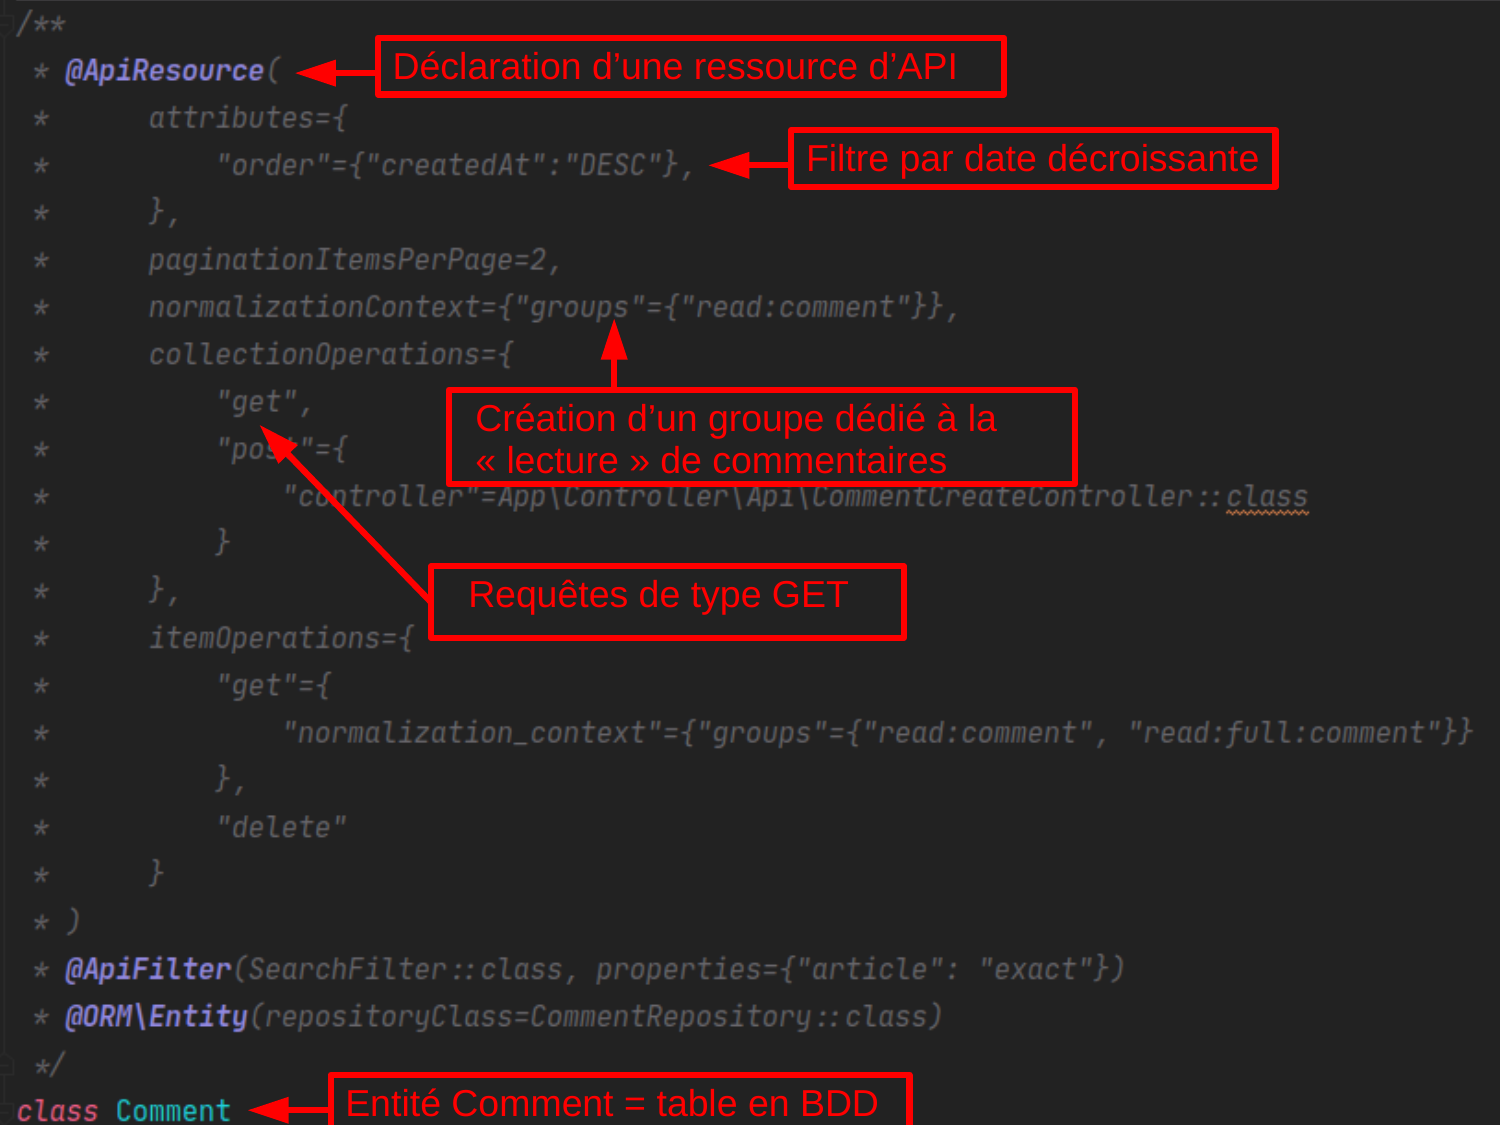

Déclaration d’une ressource d’API
Filtre par date décroissante
Création d’un groupe dédié à la « lecture » de commentaires
 Requêtes de type GET
Soutenance Concepteur Développeur d'Application - David Saoud - 26/11/2020
51
Entité Comment = table en BDD